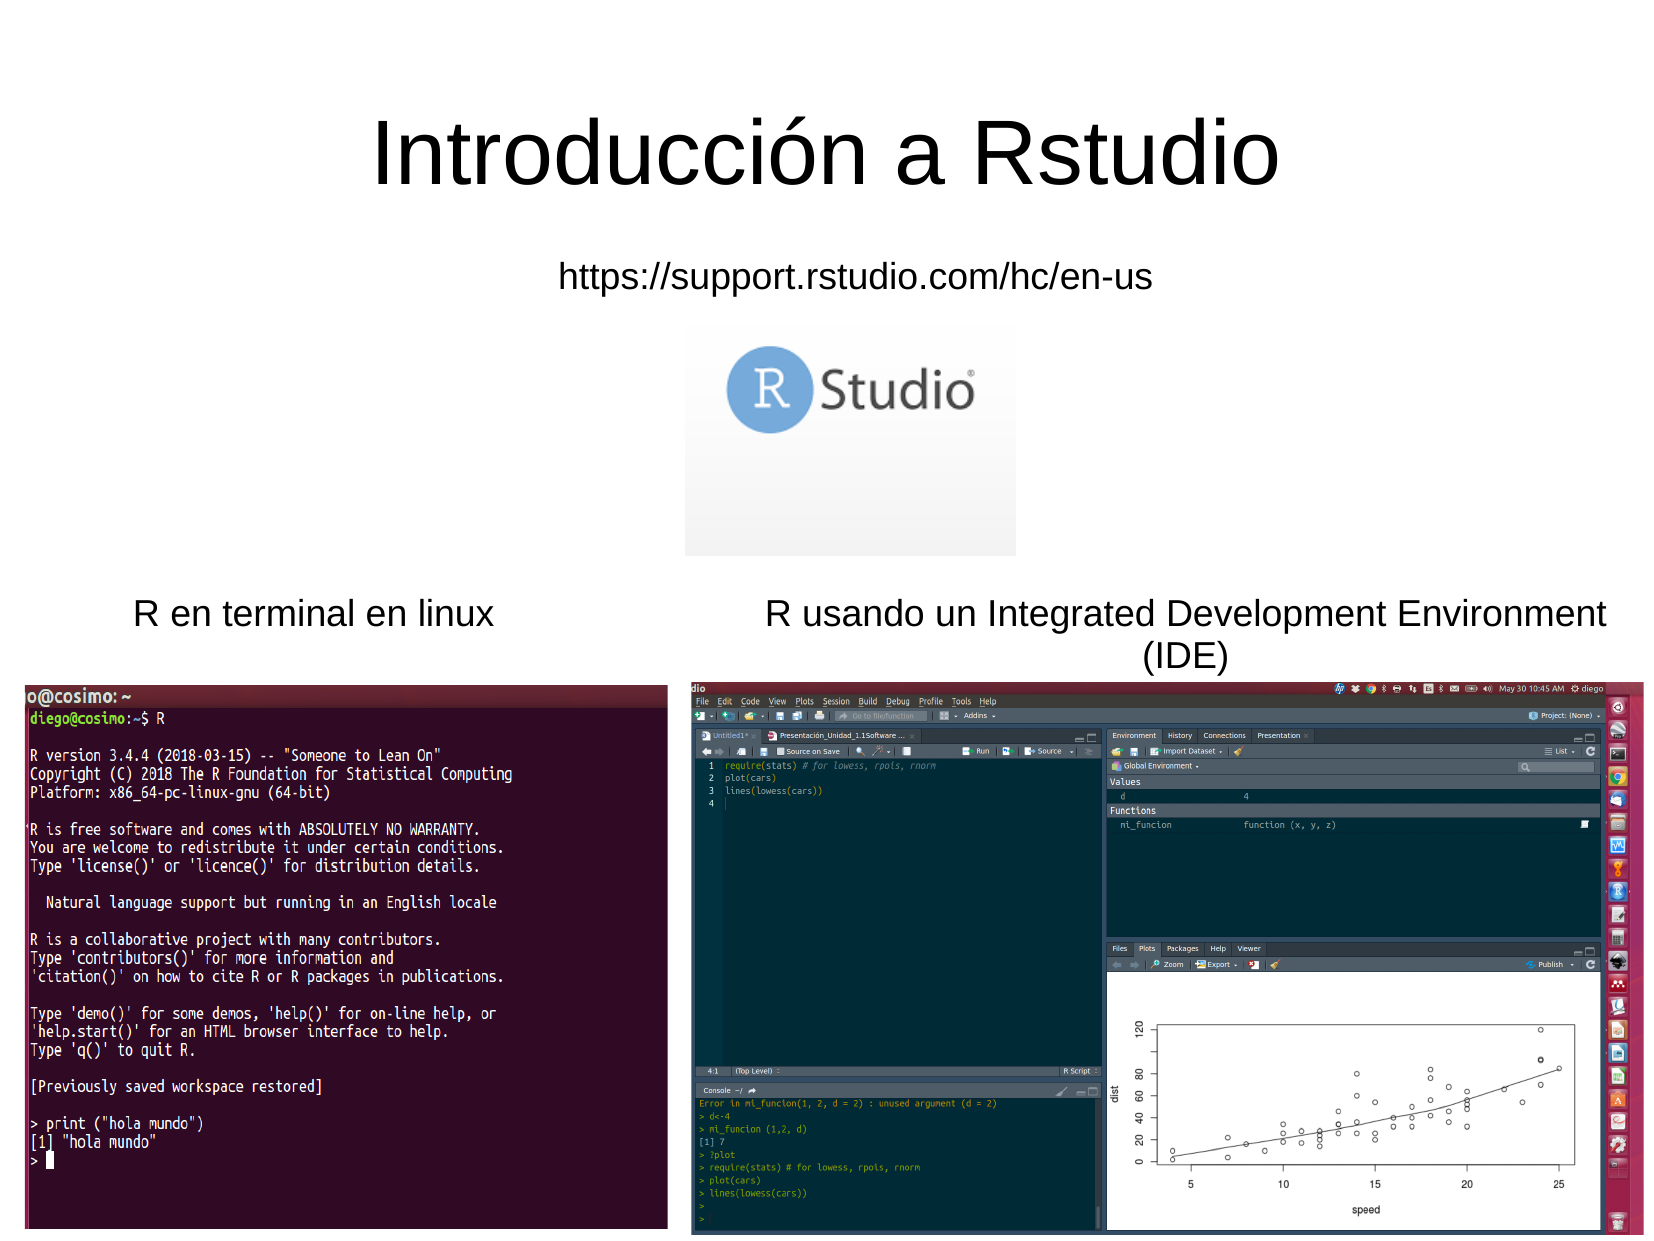

# Introducción a Rstudio
https://support.rstudio.com/hc/en-us
R en terminal en linux
R usando un Integrated Development Environment
 (IDE)